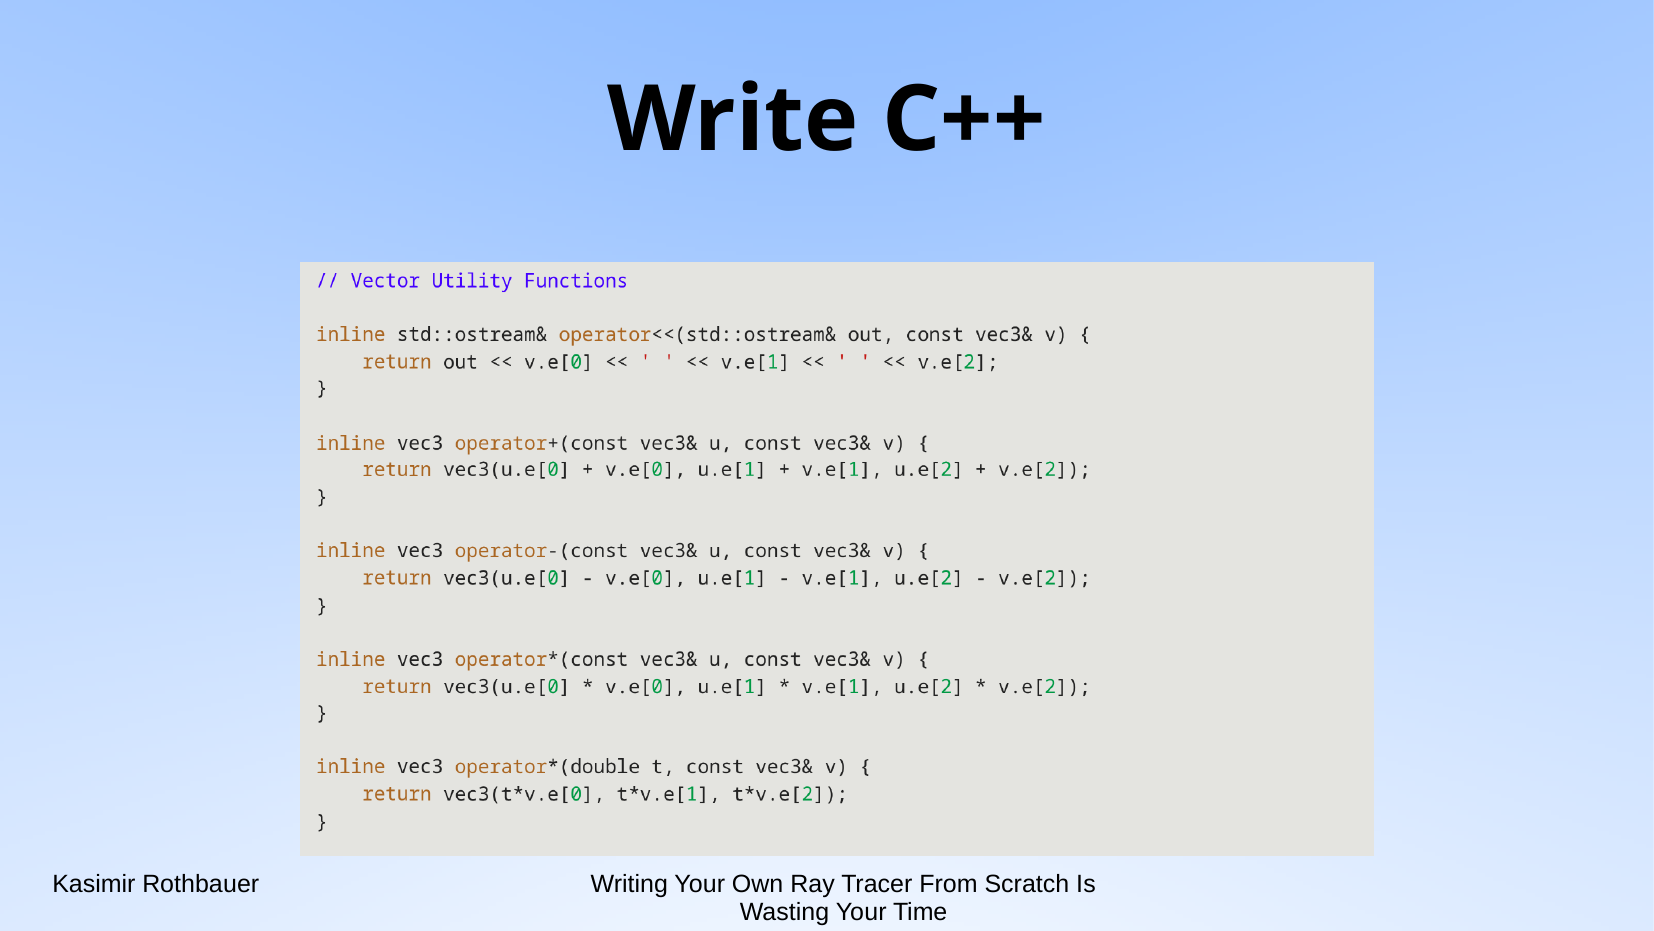

# Write C++
Kasimir Rothbauer
Writing Your Own Ray Tracer From Scratch Is Wasting Your Time